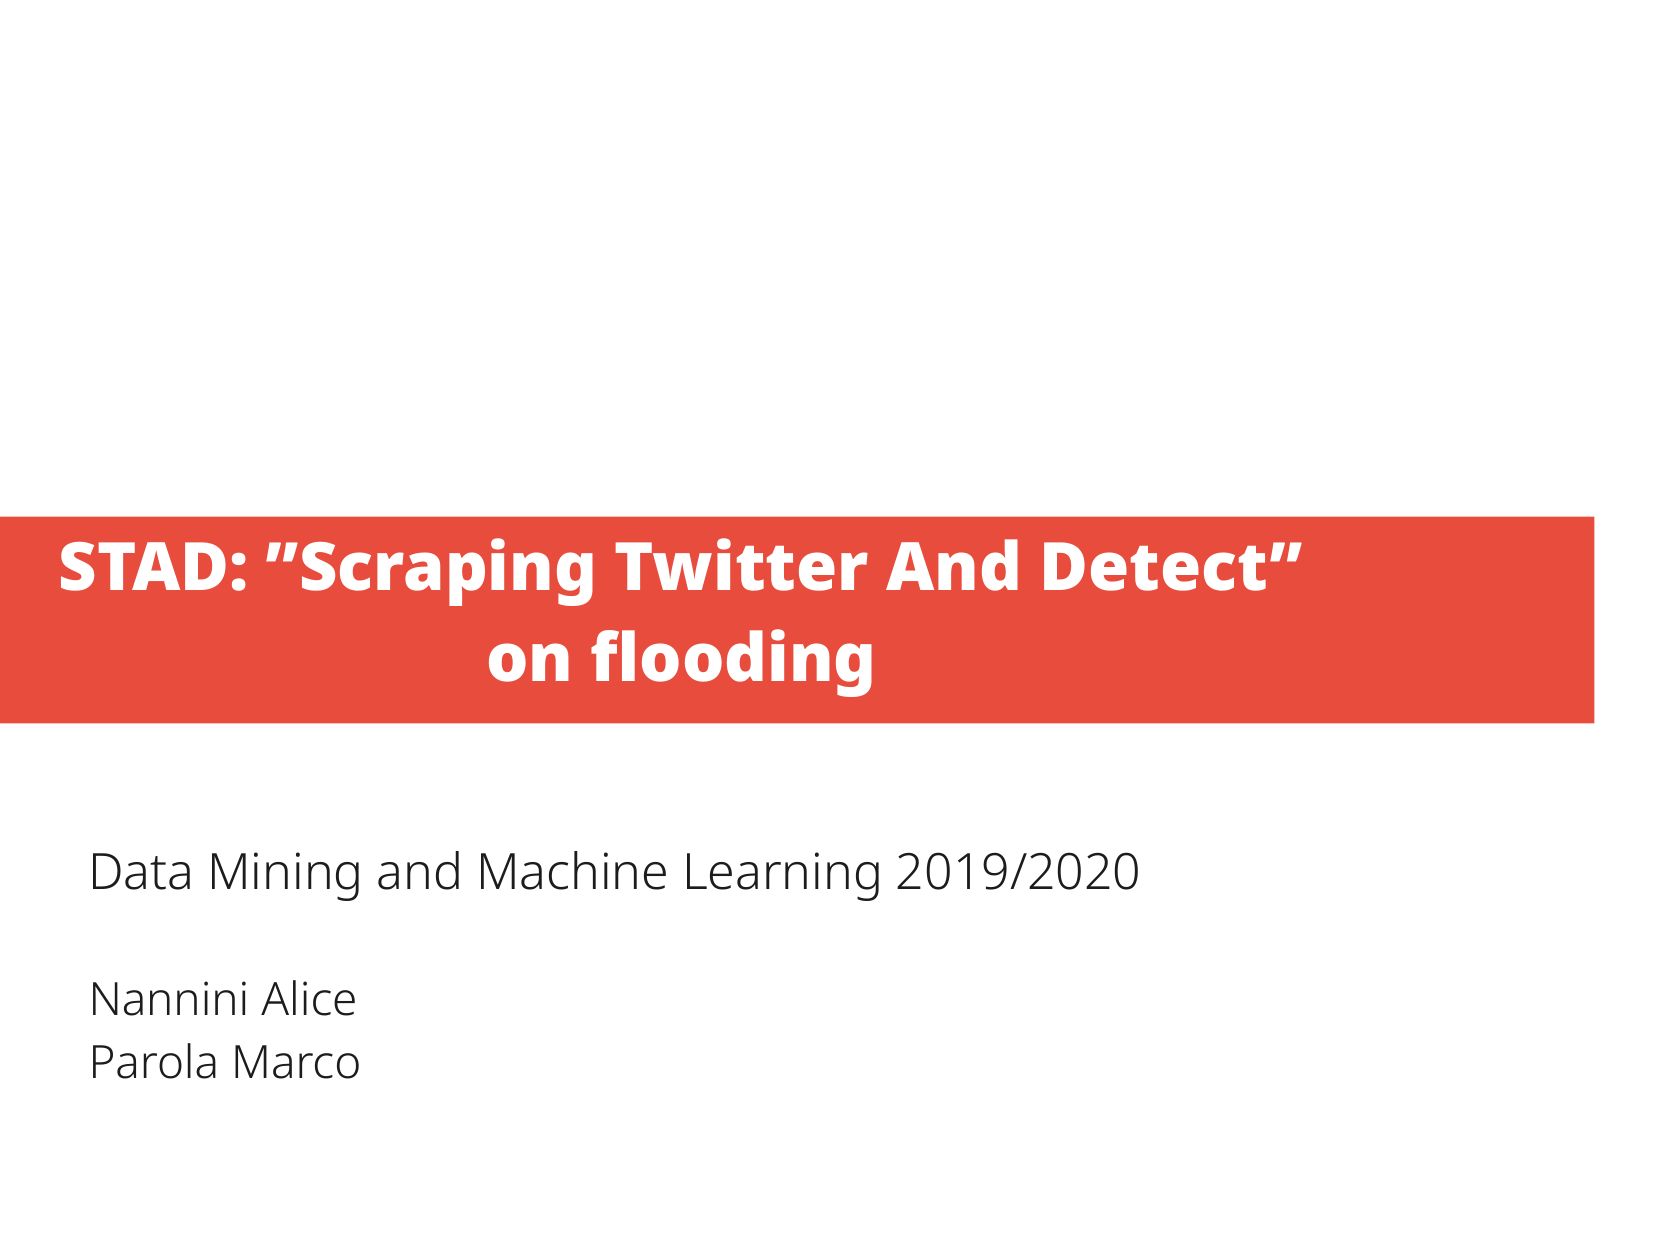

# STAD: ”Scraping Twitter And Detect” on flooding
Data Mining and Machine Learning 2019/2020
Nannini Alice
Parola Marco